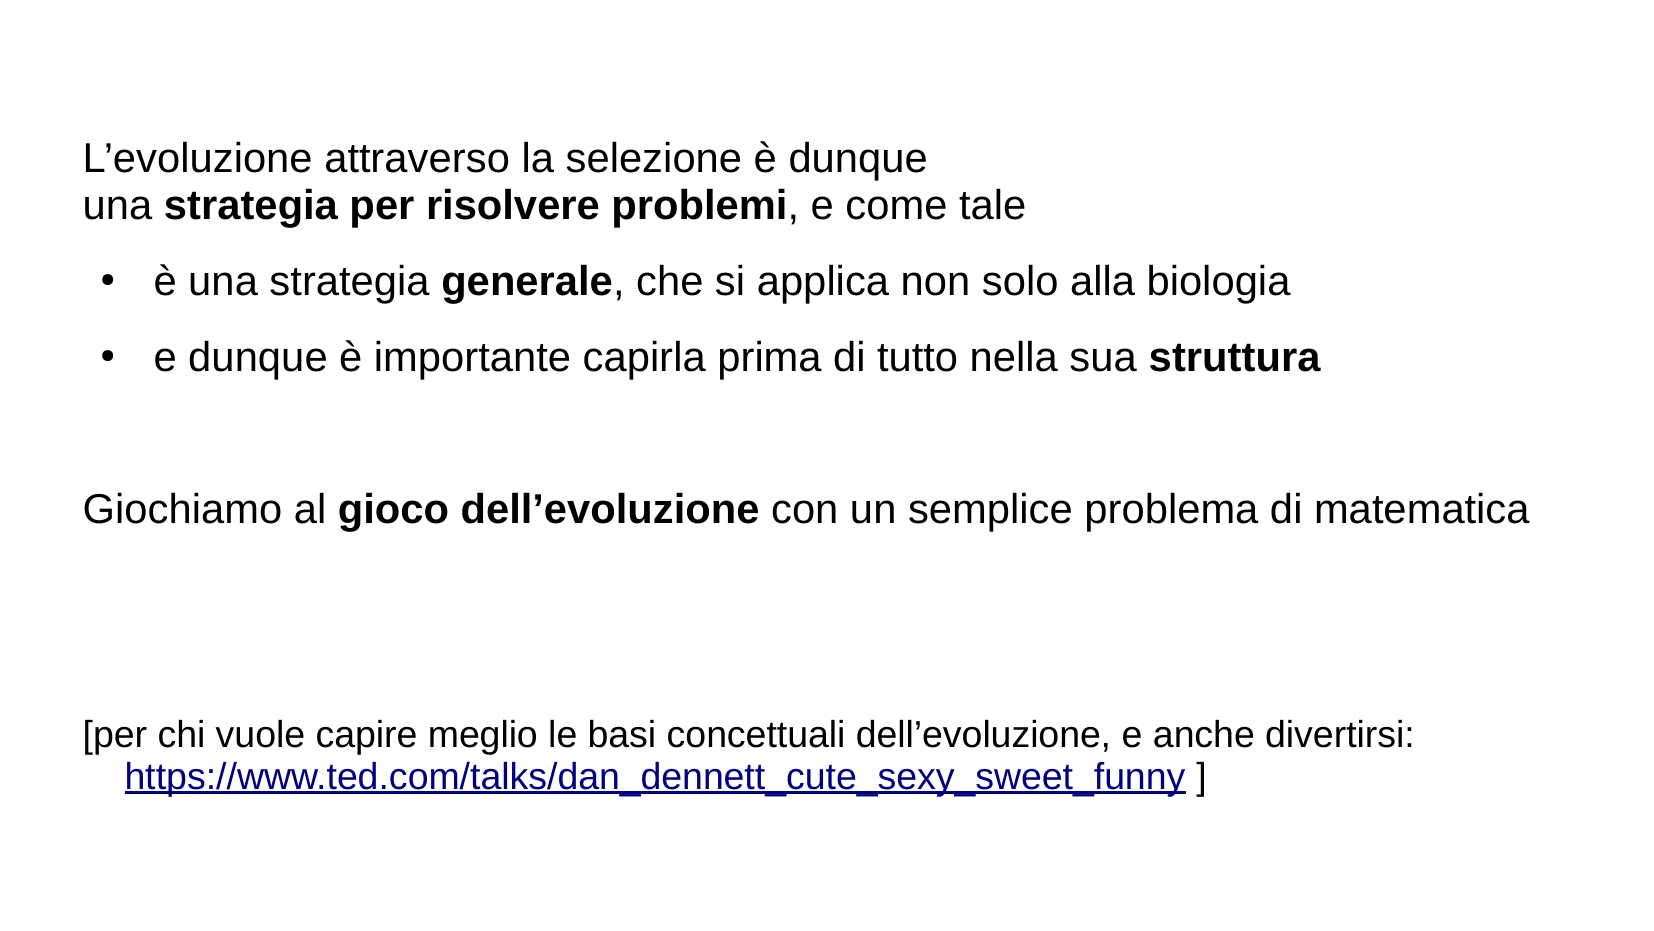

# L’evoluzione attraverso la selezione è dunque una strategia per risolvere problemi, e come tale
è una strategia generale, che si applica non solo alla biologia
e dunque è importante capirla prima di tutto nella sua struttura
Giochiamo al gioco dell’evoluzione con un semplice problema di matematica
[per chi vuole capire meglio le basi concettuali dell’evoluzione, e anche divertirsi:
 https://www.ted.com/talks/dan_dennett_cute_sexy_sweet_funny ]